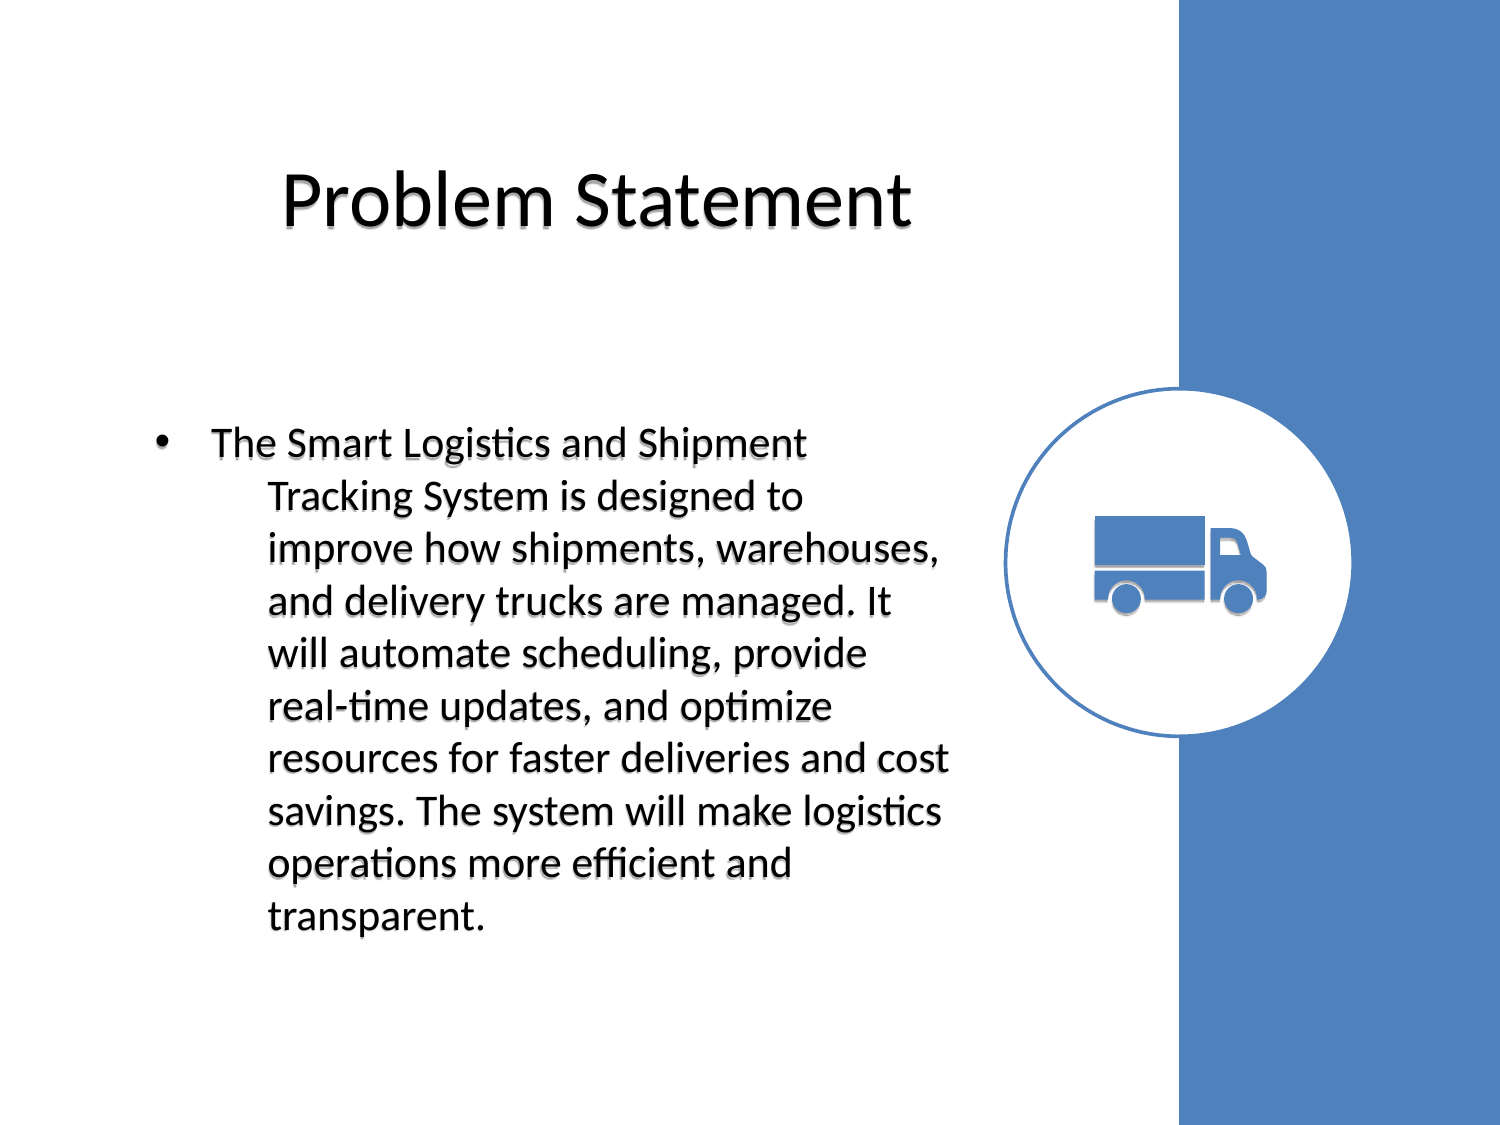

# Problem Statement
The Smart Logistics and Shipment Tracking System is designed to improve how shipments, warehouses, and delivery trucks are managed. It will automate scheduling, provide real-time updates, and optimize resources for faster deliveries and cost savings. The system will make logistics operations more efficient and transparent.